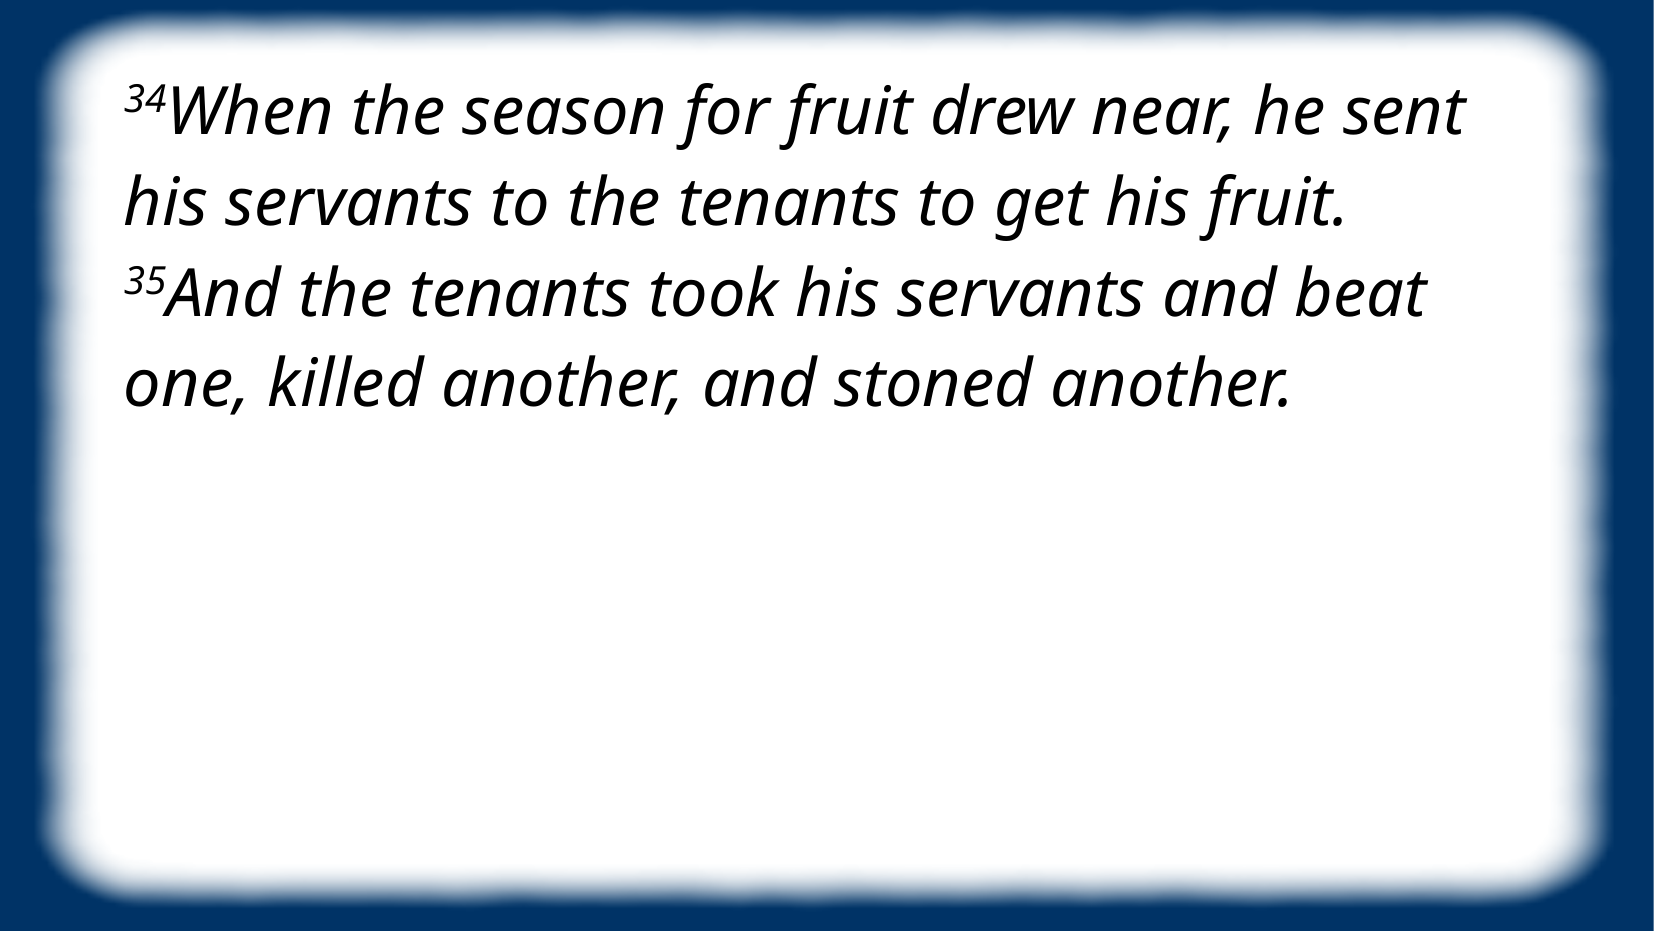

34When the season for fruit drew near, he sent his servants to the tenants to get his fruit.
35And the tenants took his servants and beat one, killed another, and stoned another.